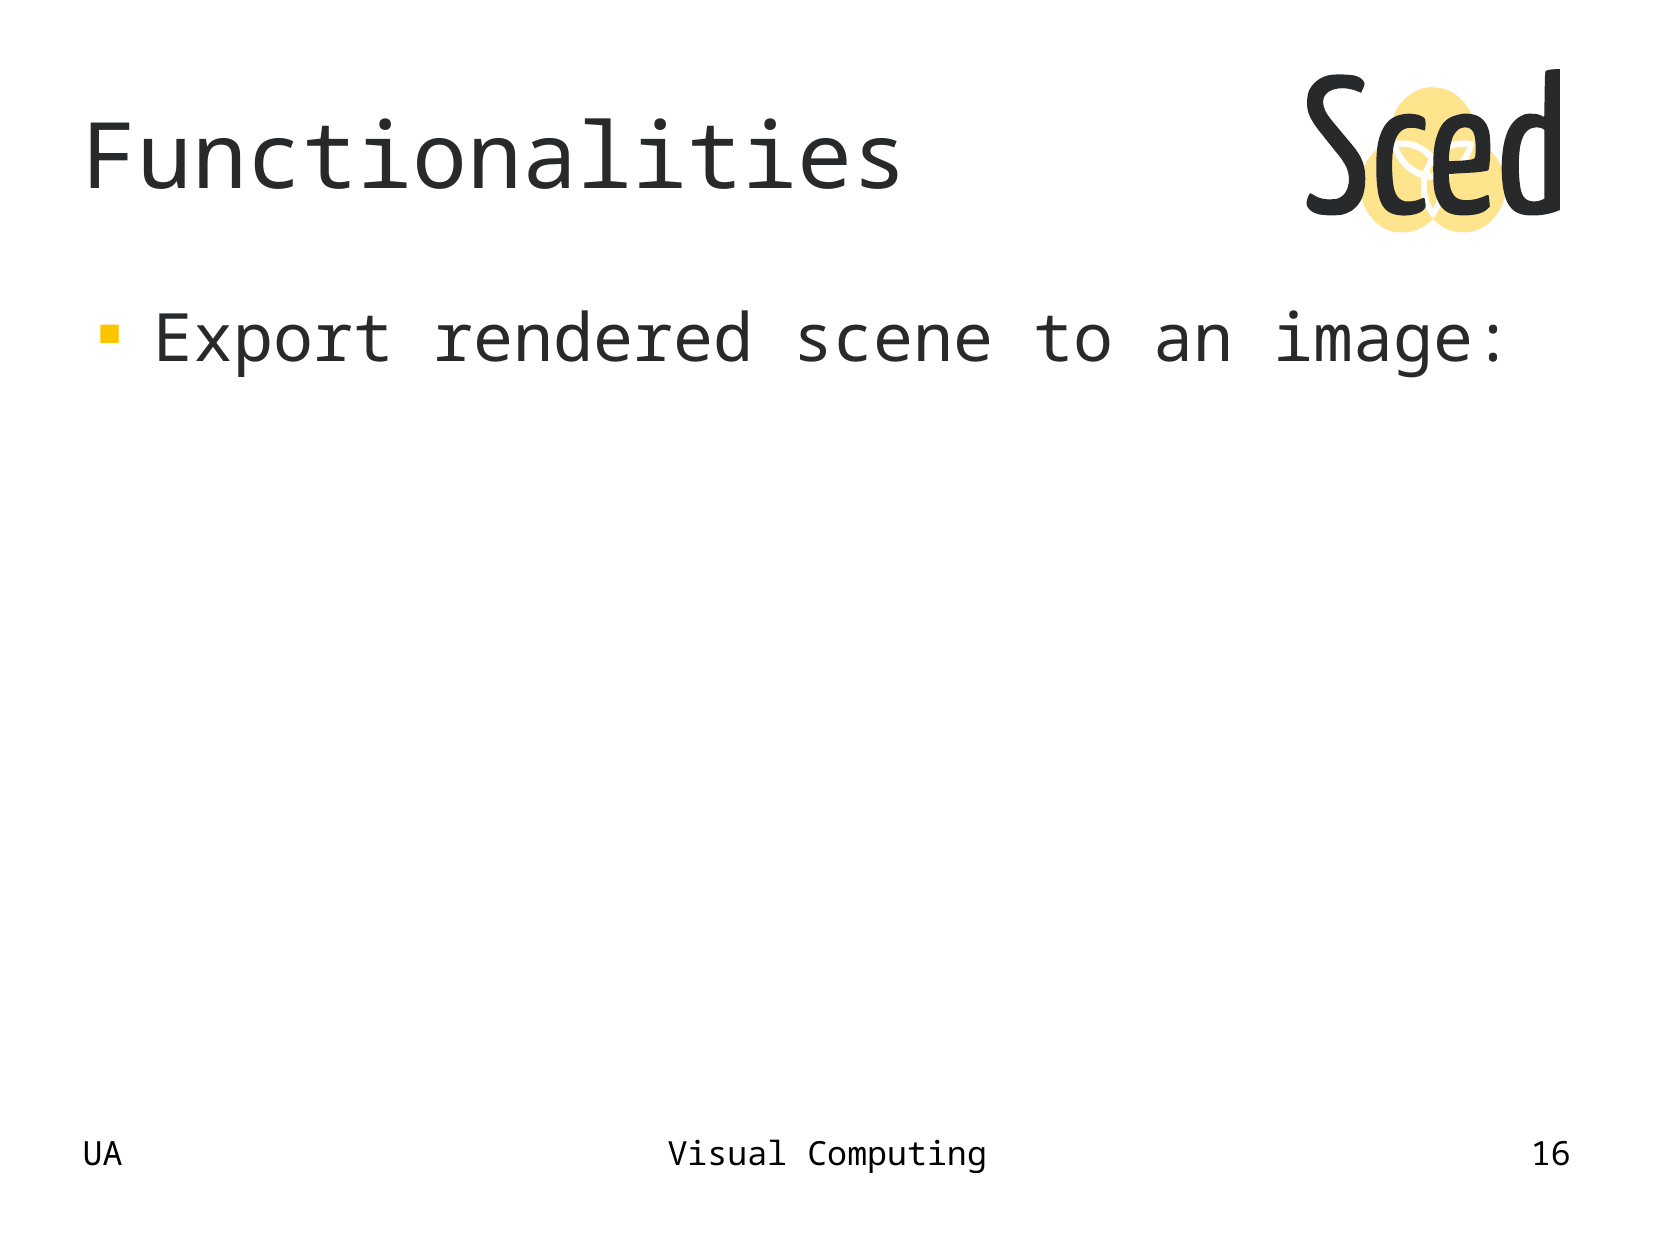

# Functionalities
Export rendered scene to an image:
UA
Visual Computing
16